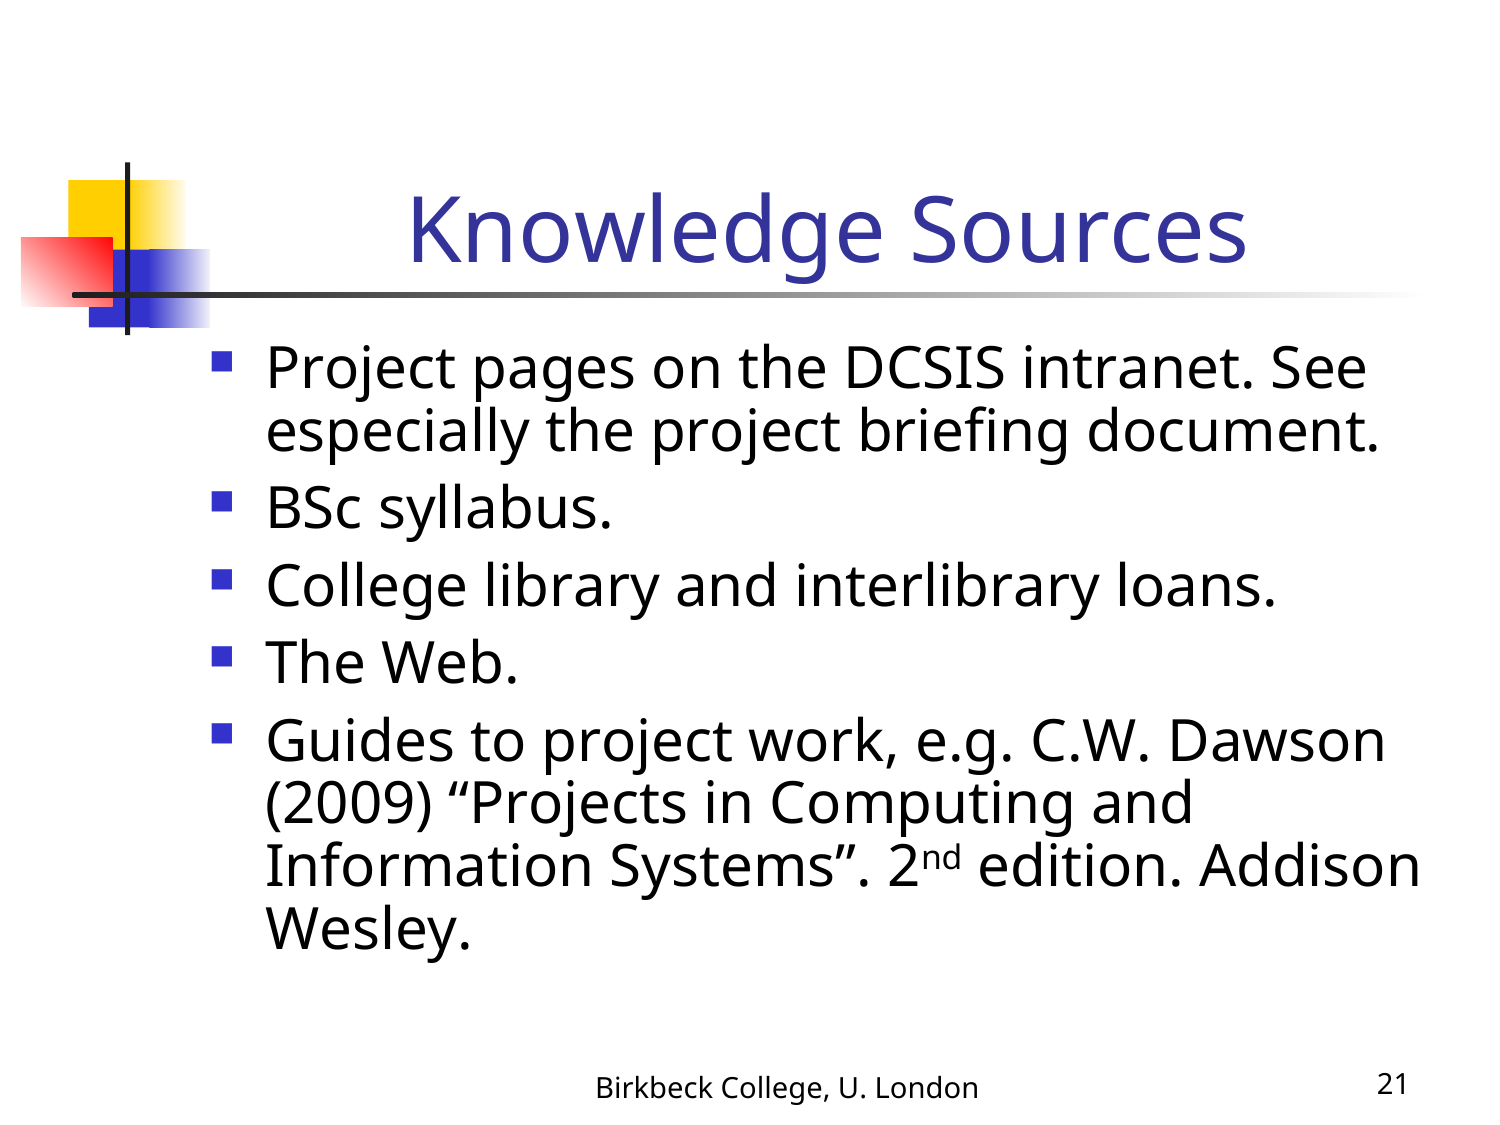

# Knowledge Sources
Project pages on the DCSIS intranet. See especially the project briefing document.
BSc syllabus.
College library and interlibrary loans.
The Web.
Guides to project work, e.g. C.W. Dawson (2009) “Projects in Computing and Information Systems”. 2nd edition. Addison Wesley.
Birkbeck College, U. London